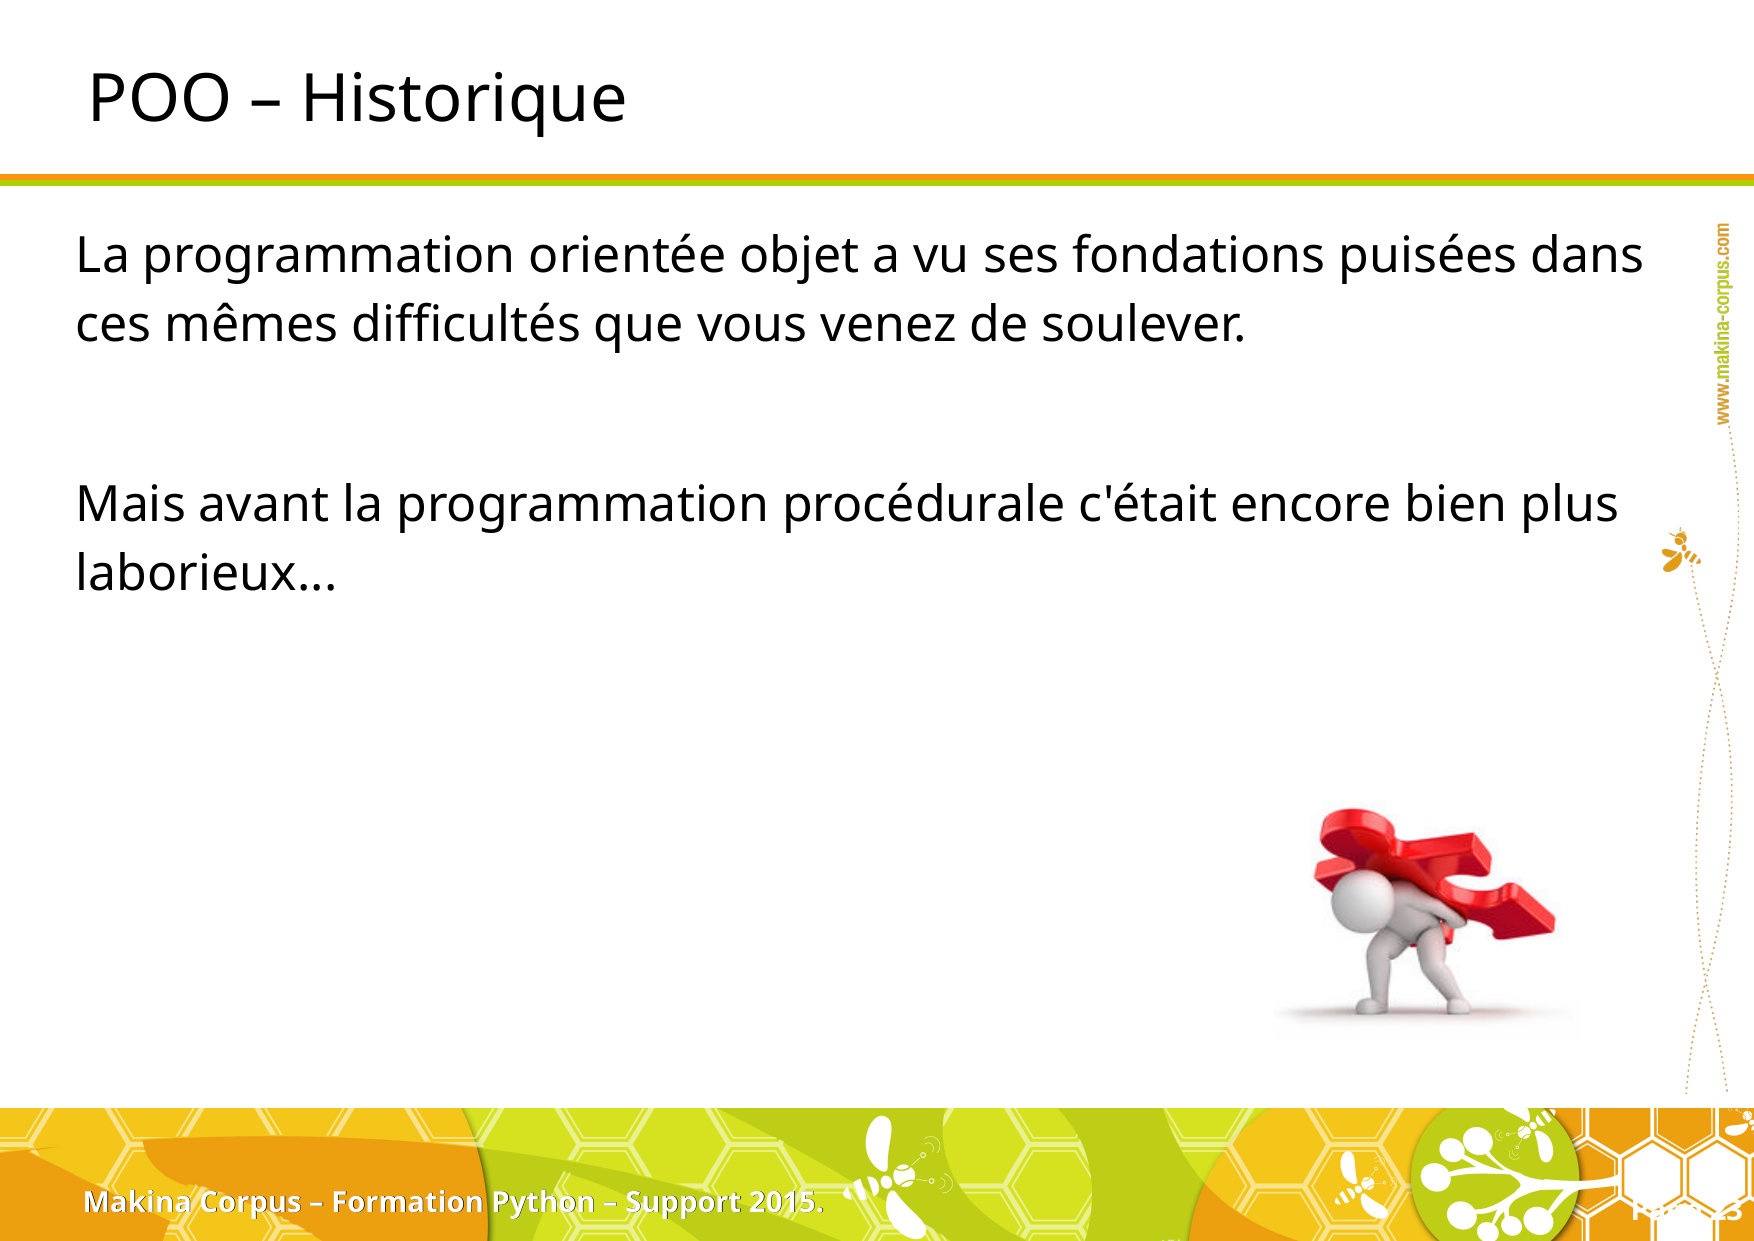

# POO – Historique
La programmation orientée objet a vu ses fondations puisées dans ces mêmes difficultés que vous venez de soulever.
Mais avant la programmation procédurale c'était encore bien plus laborieux...
tesg
23